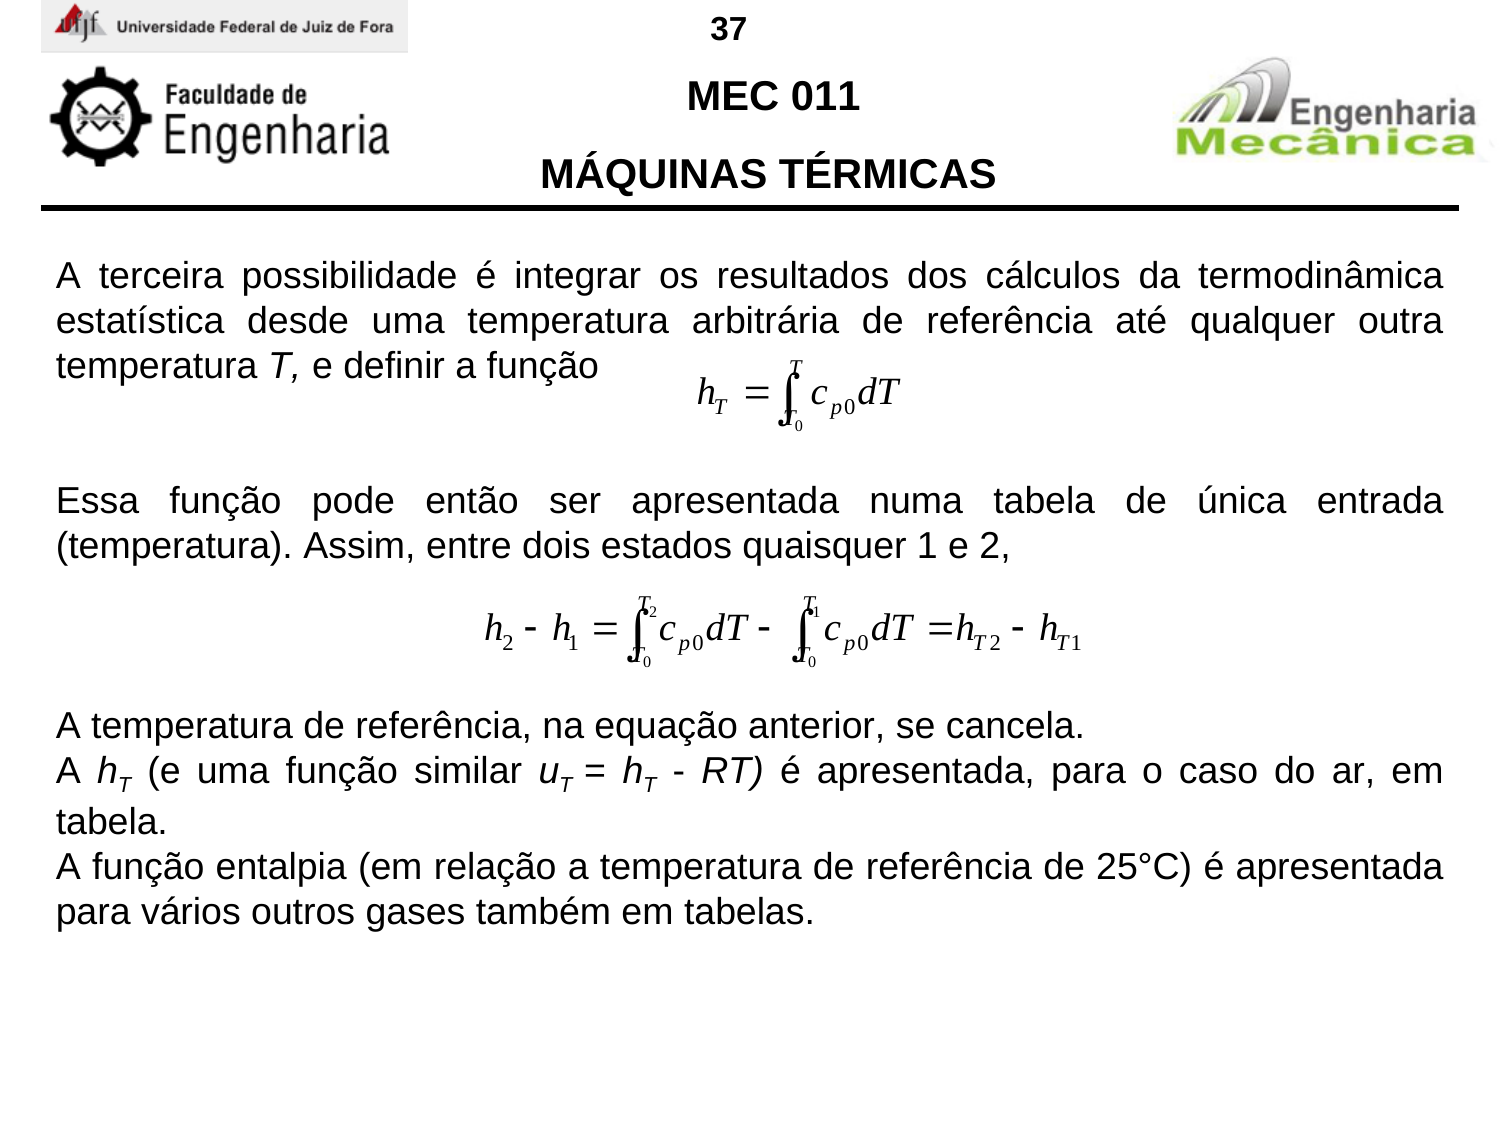

A terceira possibilidade é integrar os resultados dos cálculos da termodinâmica estatística desde uma temperatura arbitrária de referência até qualquer outra temperatura T, e definir a função
Essa função pode então ser apresentada numa tabela de única entrada (temperatura). Assim, entre dois estados quaisquer 1 e 2,
A temperatura de referência, na equação anterior, se cancela.
A hT (e uma função similar uT = hT - RT) é apresentada, para o caso do ar, em tabela.
A função entalpia (em relação a temperatura de referência de 25°C) é apresentada para vários outros gases também em tabelas.